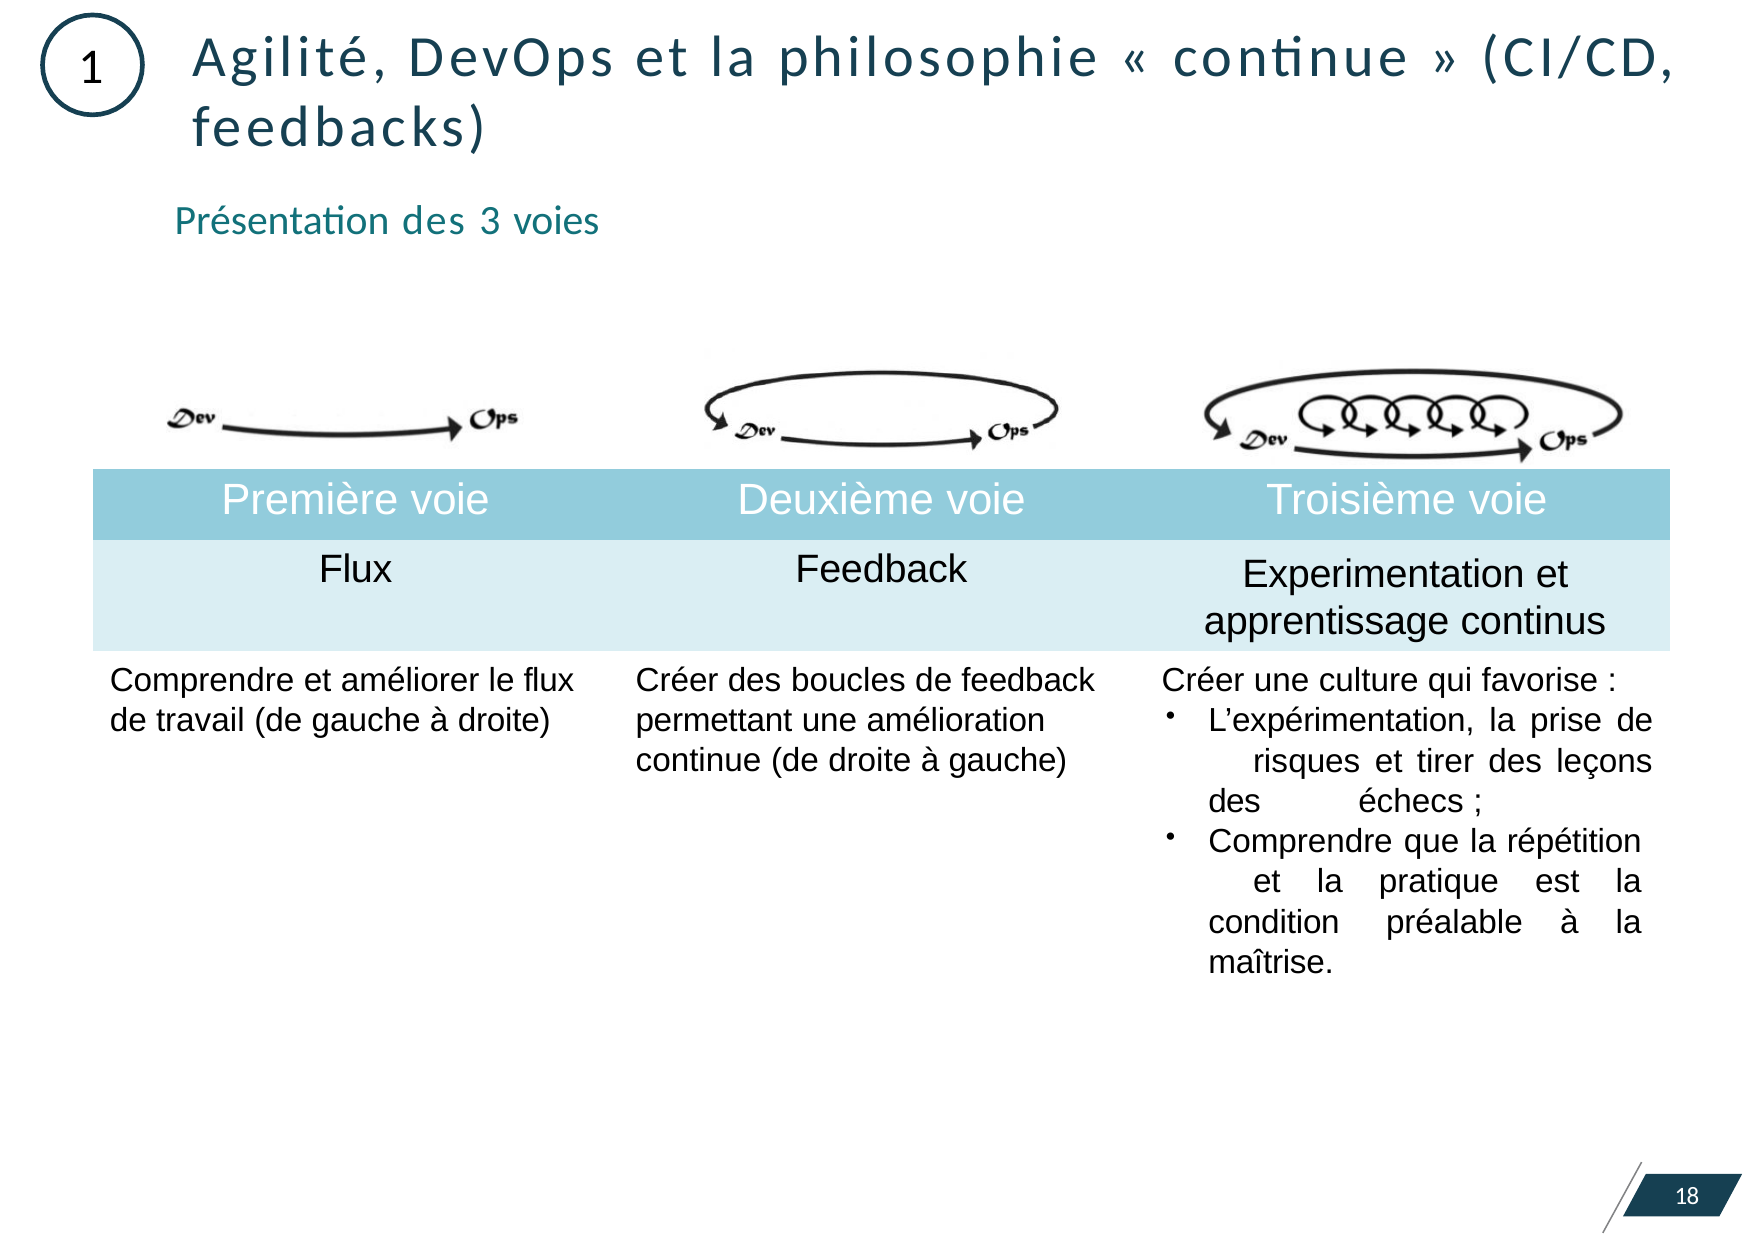

# Agilité, DevOps et la philosophie « continue » (CI/CD, feedbacks)
1
Présentation des 3 voies
| Première voie | Deuxième voie | Troisième voie |
| --- | --- | --- |
| Flux | Feedback | Experimentation et apprentissage continus |
Comprendre et améliorer le flux de travail (de gauche à droite)
Créer des boucles de feedback permettant une amélioration continue (de droite à gauche)
Créer une culture qui favorise :
L’expérimentation, la prise de 	risques et tirer des leçons des 	échecs ;
Comprendre que la répétition 	et la pratique est la condition 	préalable à la maîtrise.